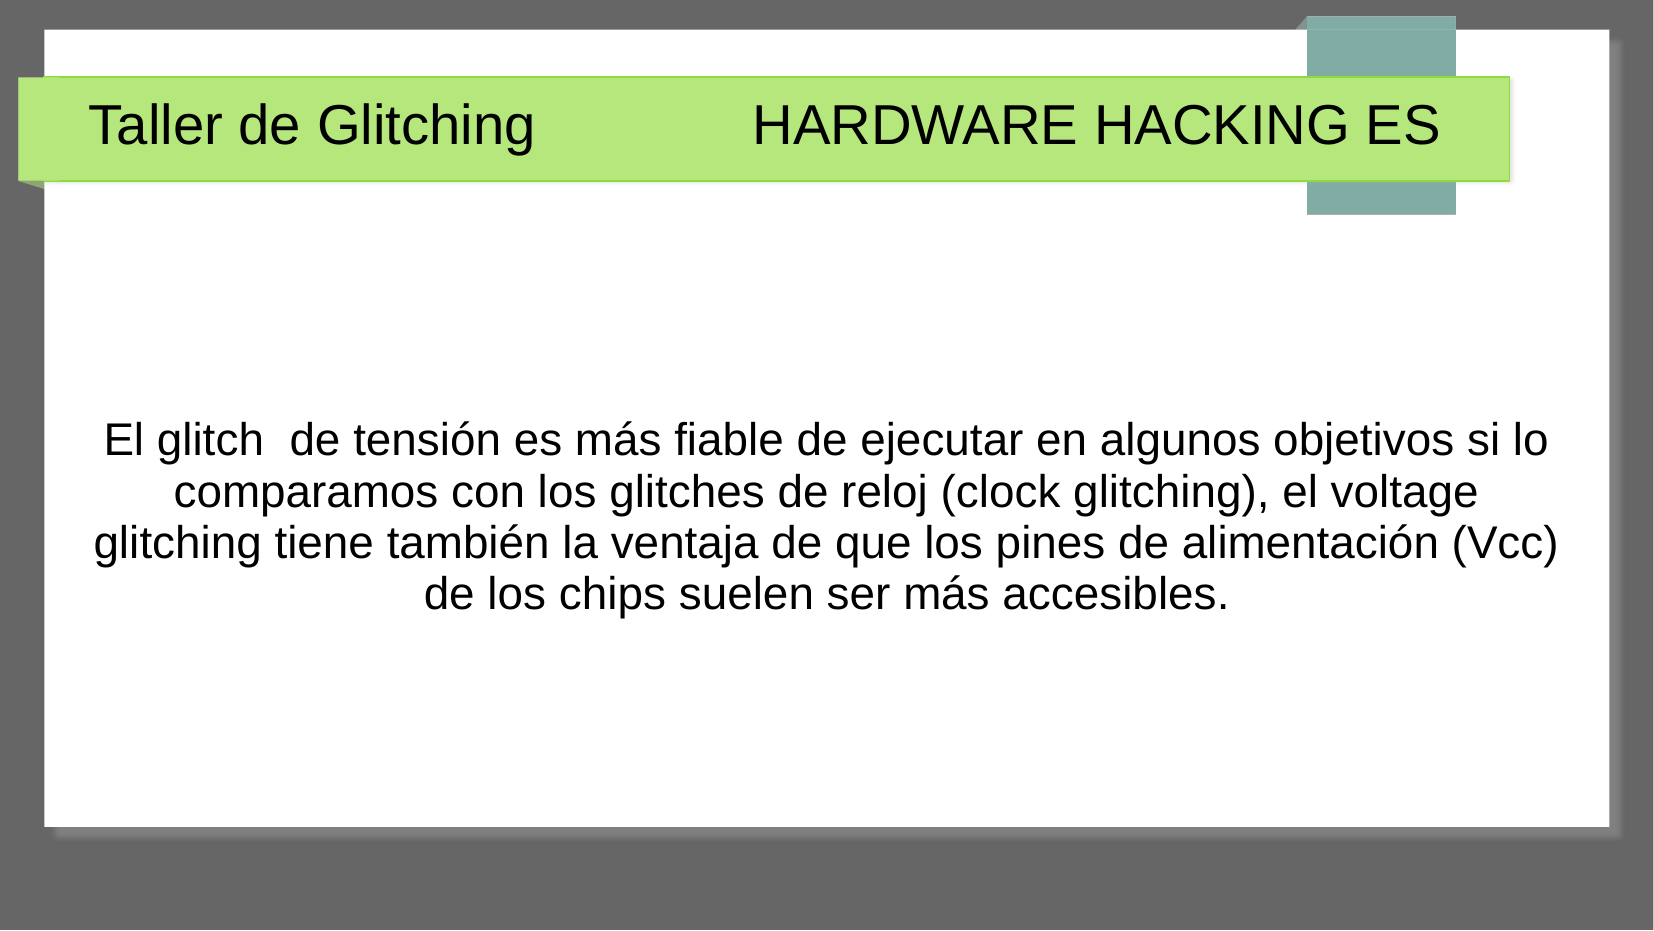

# Taller de Glitching 			HARDWARE HACKING ES
El glitch de tensión es más fiable de ejecutar en algunos objetivos si lo comparamos con los glitches de reloj (clock glitching), el voltage glitching tiene también la ventaja de que los pines de alimentación (Vcc) de los chips suelen ser más accesibles.